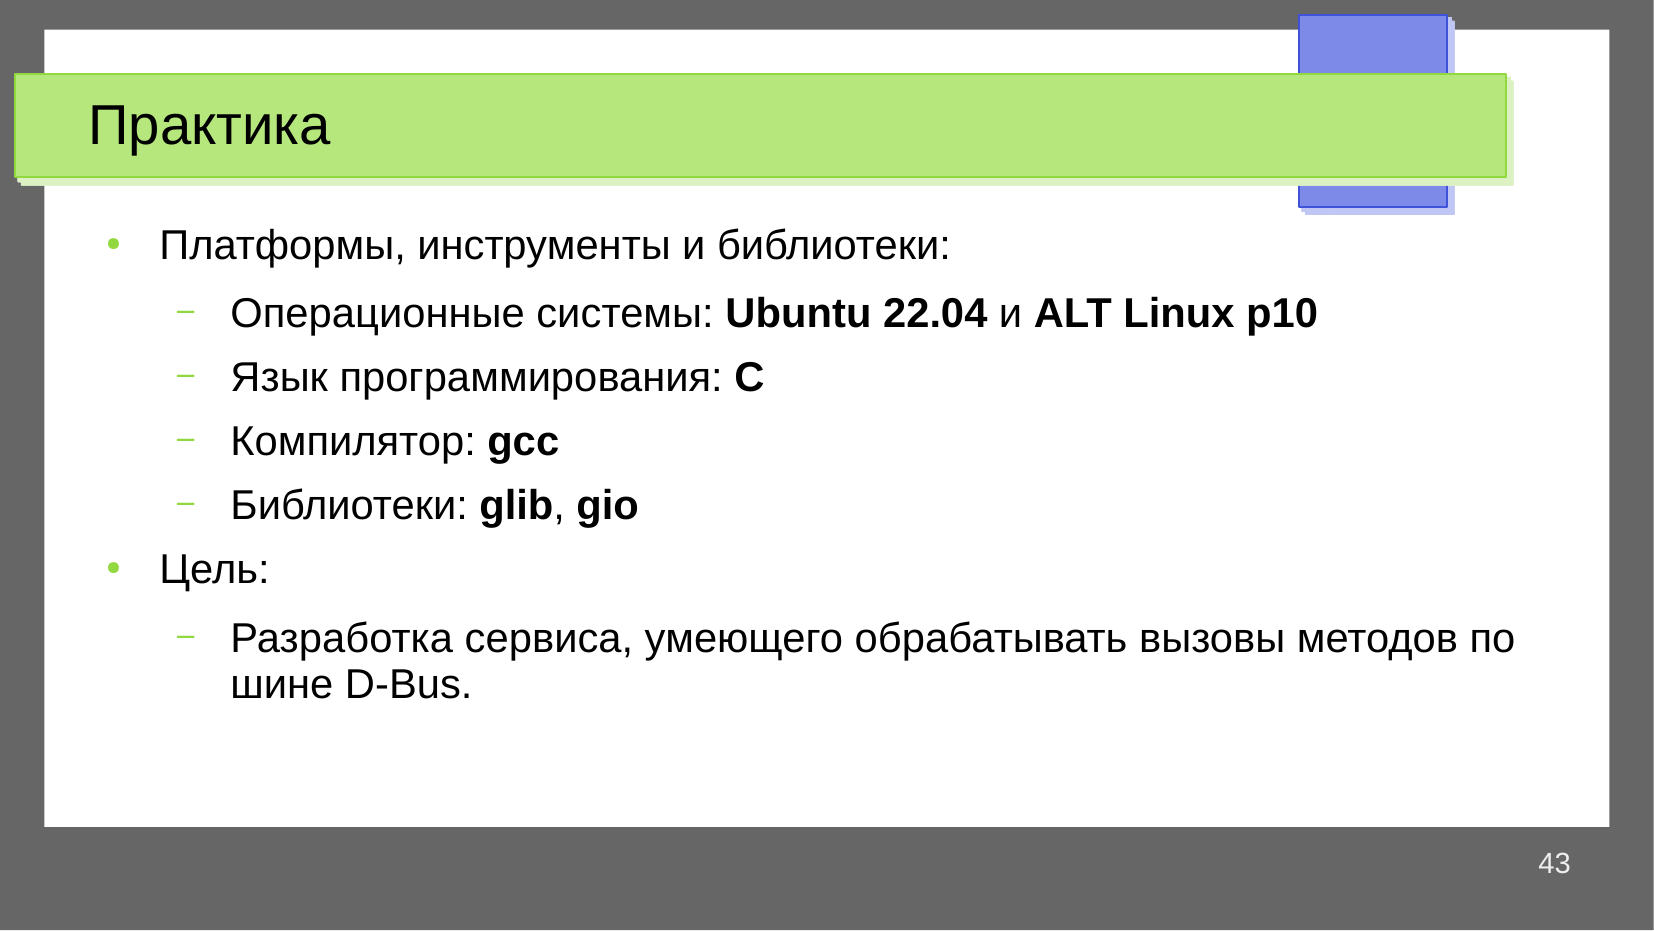

# Практика
Платформы, инструменты и библиотеки:
Операционные системы: Ubuntu 22.04 и ALT Linux p10
Язык программирования: C
Компилятор: gcc
Библиотеки: glib, gio
Цель:
Разработка сервиса, умеющего обрабатывать вызовы методов по шине D-Bus.
43